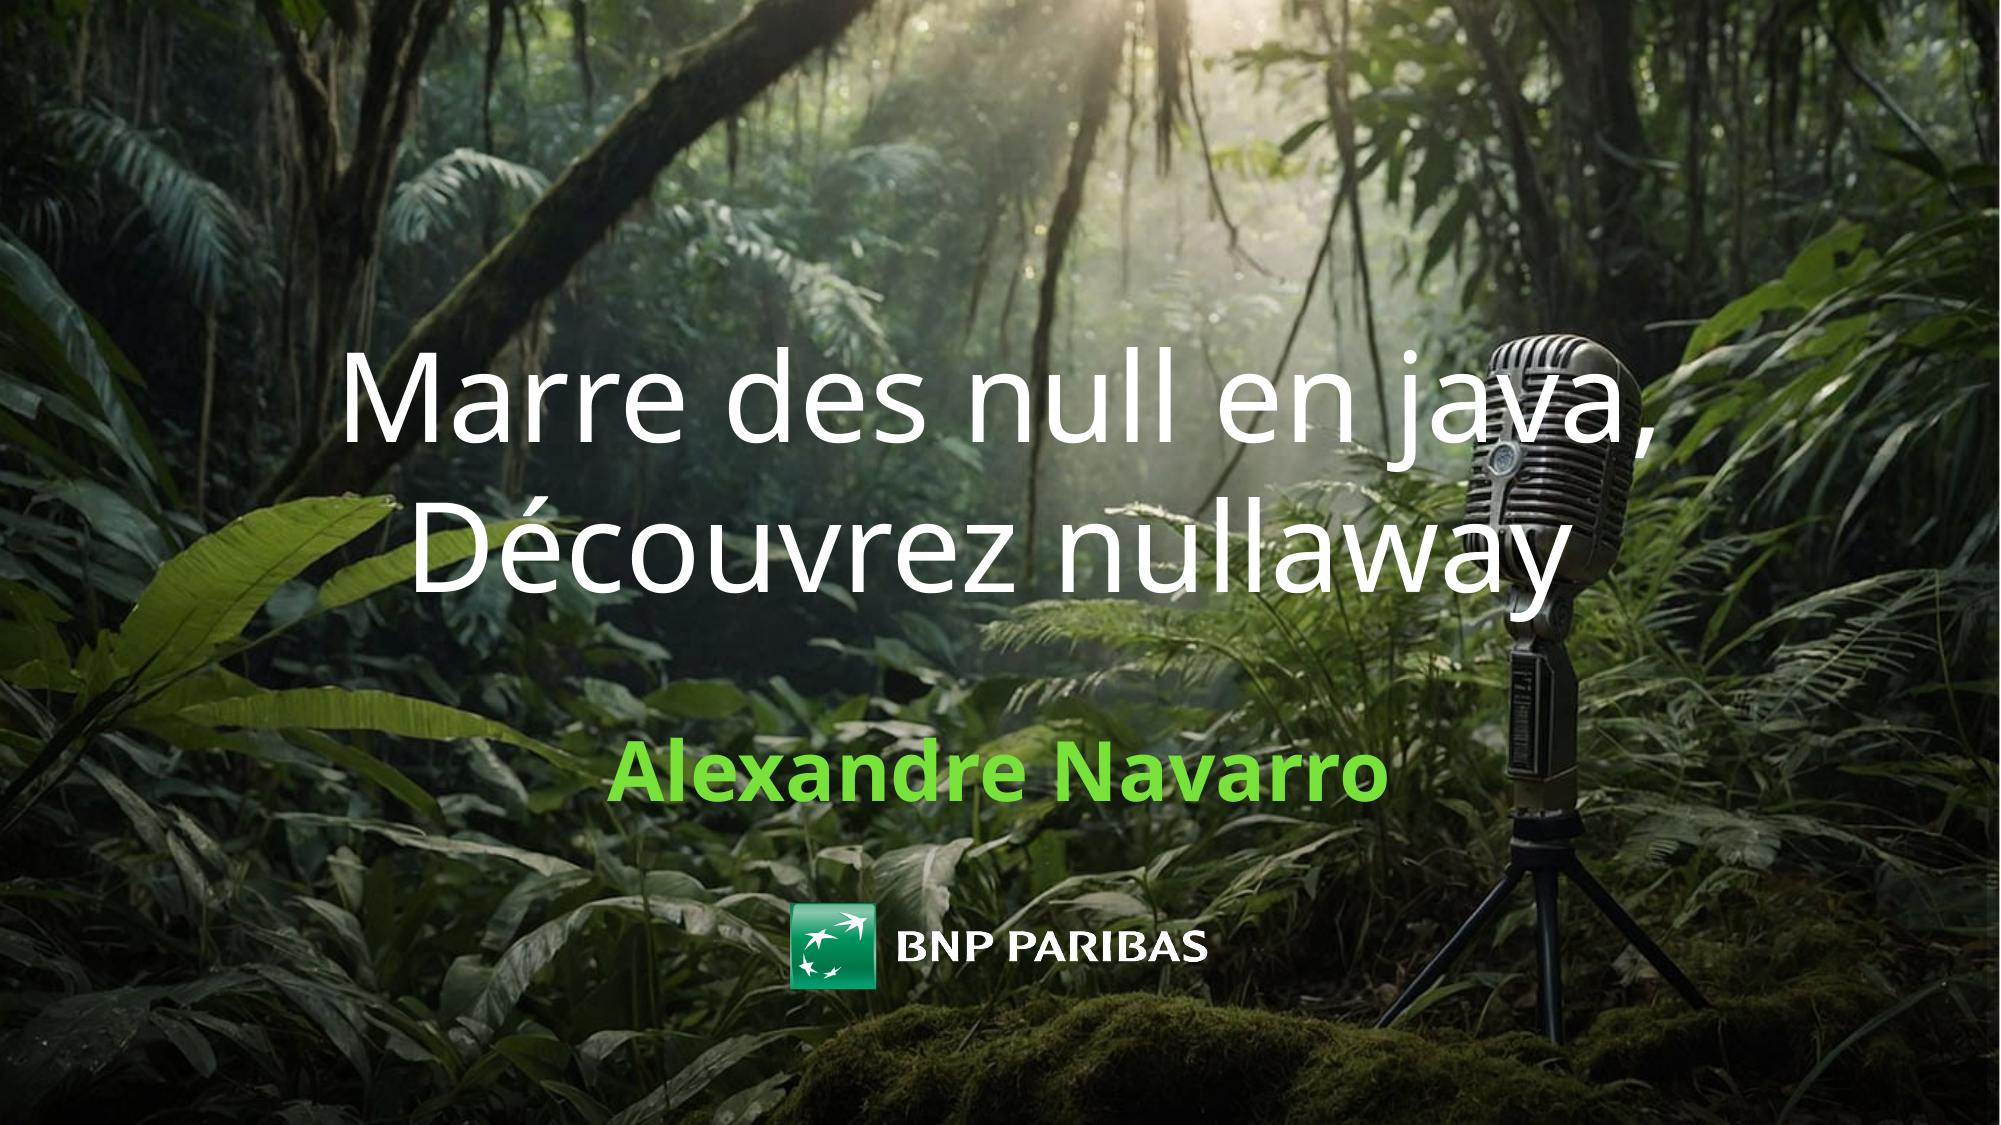

Marre des null en java,
Découvrez nullaway
Alexandre Navarro